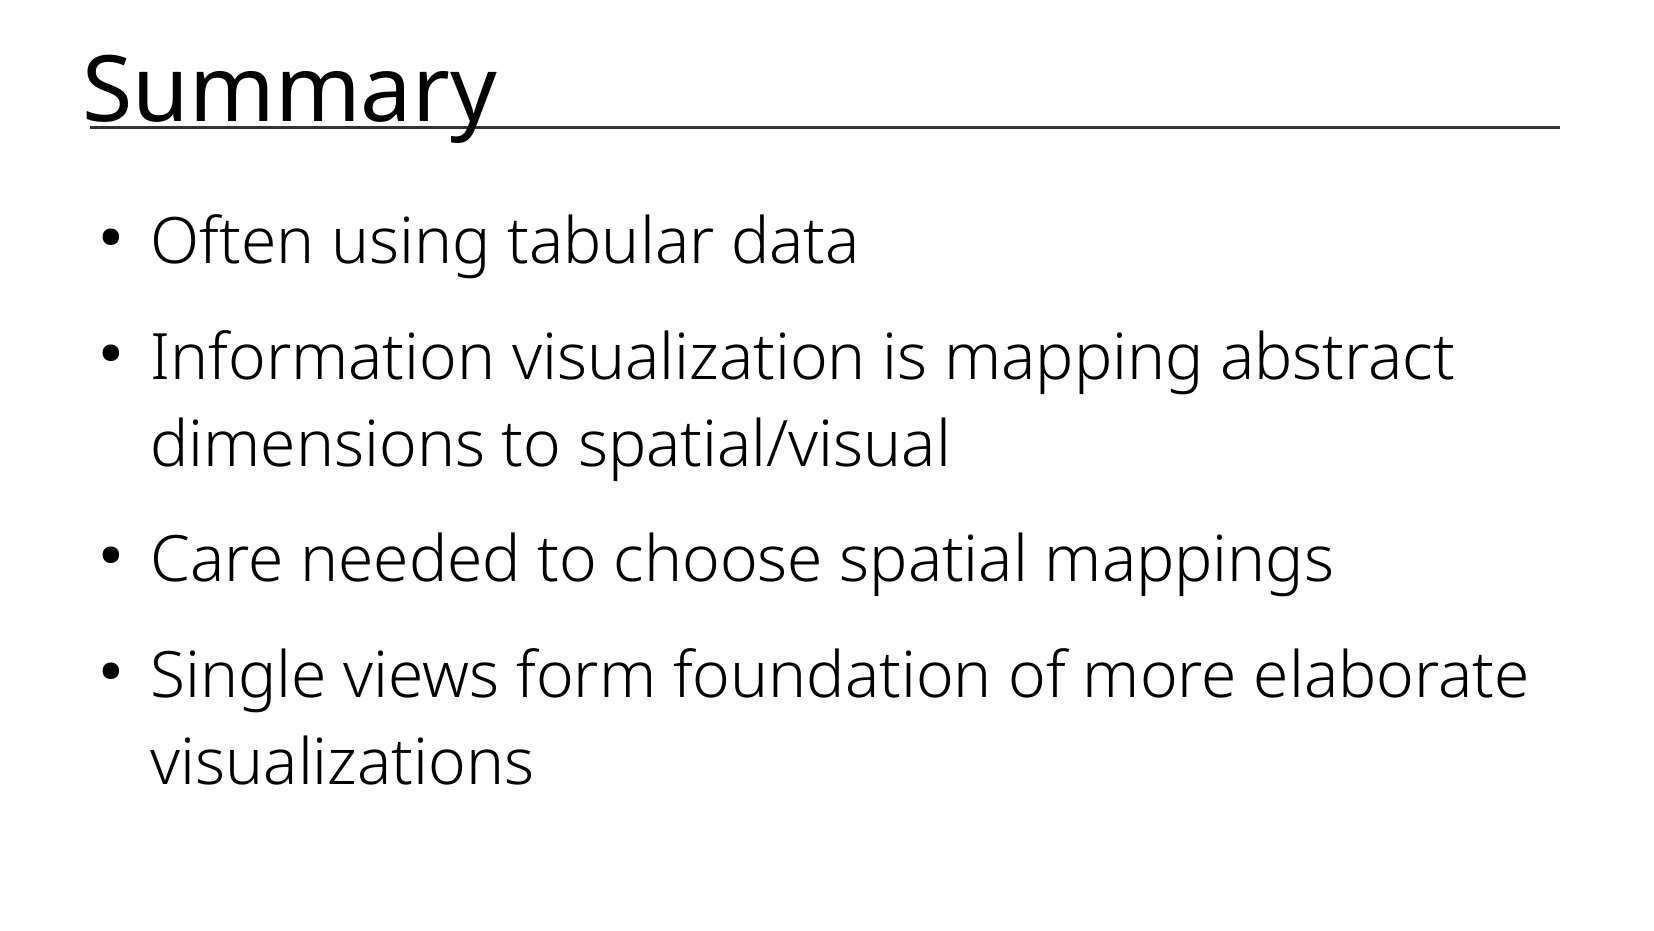

# Summary
Often using tabular data
Information visualization is mapping abstract dimensions to spatial/visual
Care needed to choose spatial mappings
Single views form foundation of more elaborate visualizations